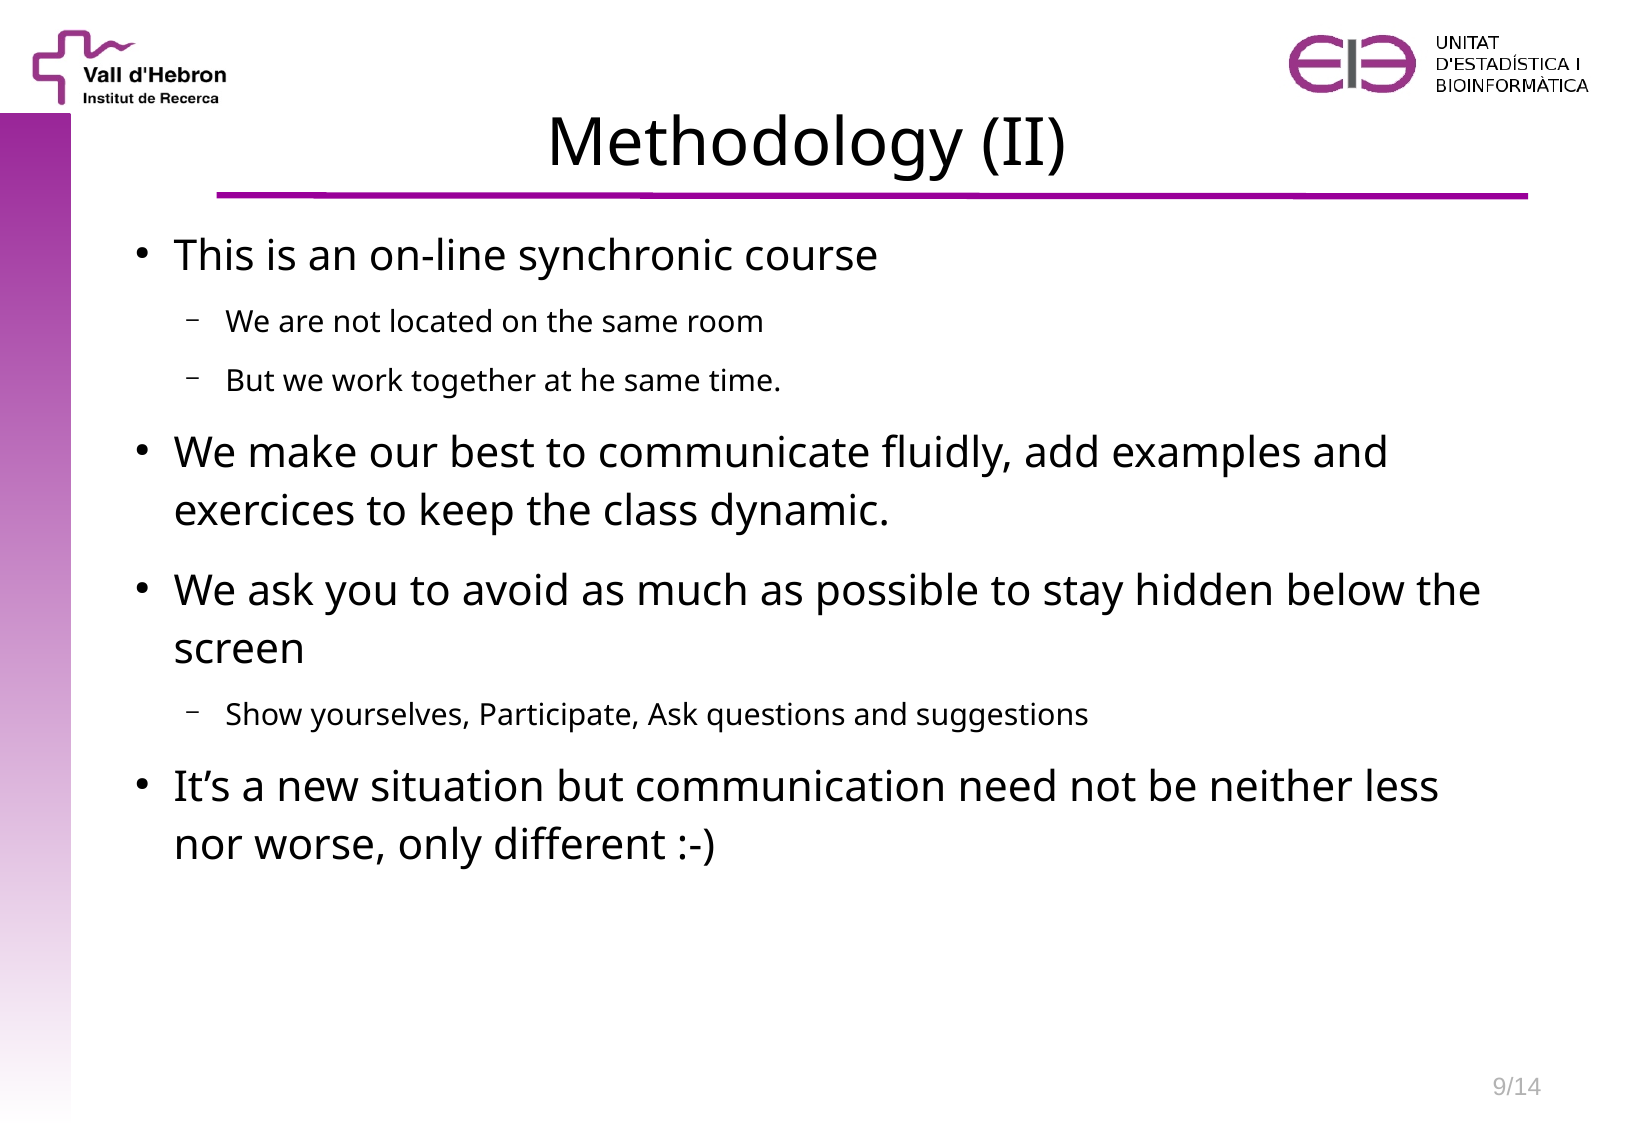

# Methodology (II)
This is an on-line synchronic course
We are not located on the same room
But we work together at he same time.
We make our best to communicate fluidly, add examples and exercices to keep the class dynamic.
We ask you to avoid as much as possible to stay hidden below the screen
Show yourselves, Participate, Ask questions and suggestions
It’s a new situation but communication need not be neither less nor worse, only different :-)